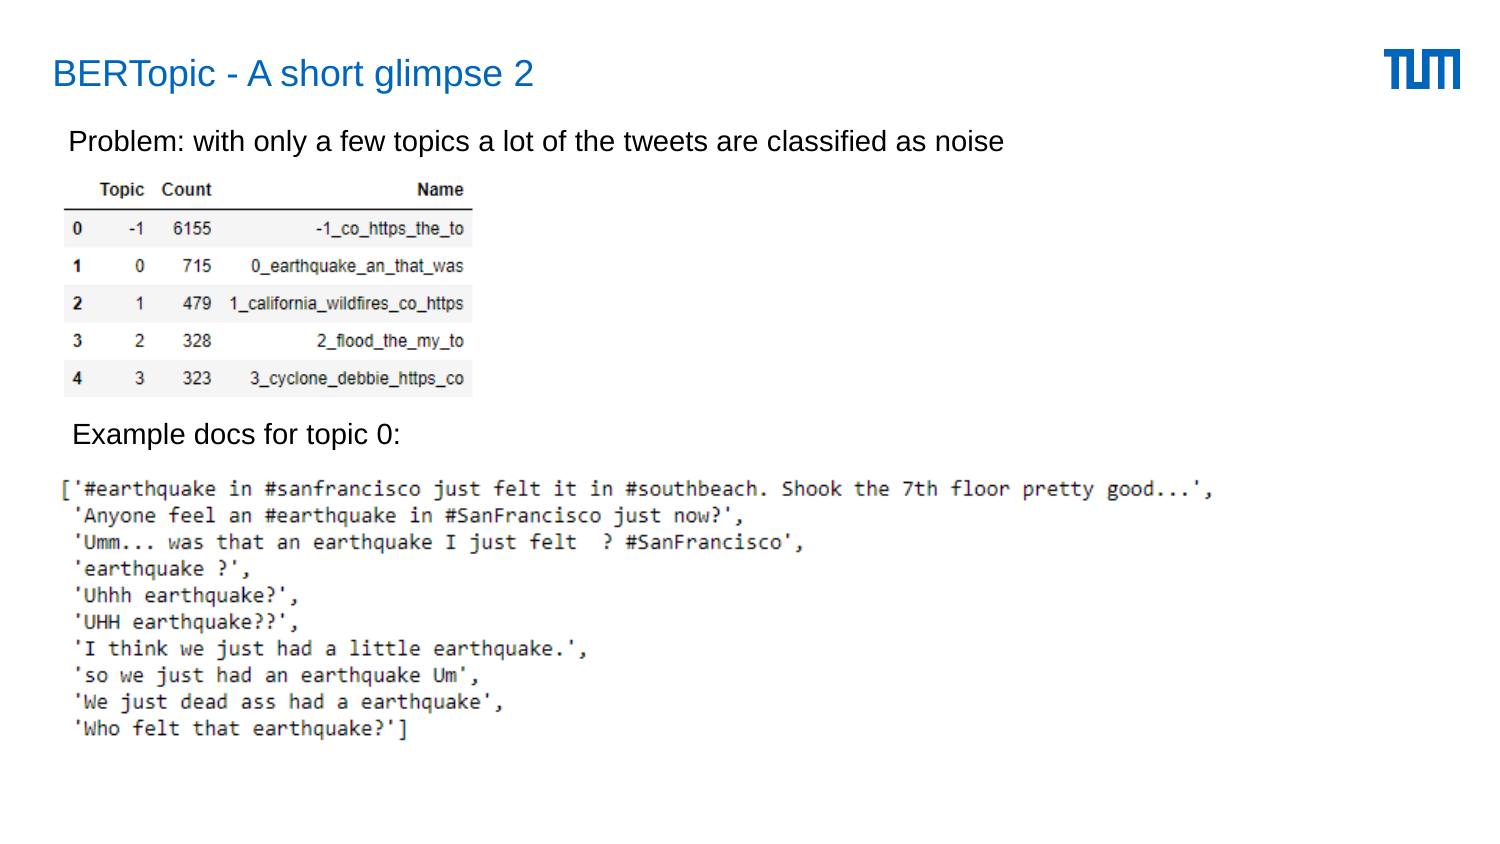

# BERTopic - A short glimpse 2
Problem: with only a few topics a lot of the tweets are classified as noise
Example docs for topic 0: